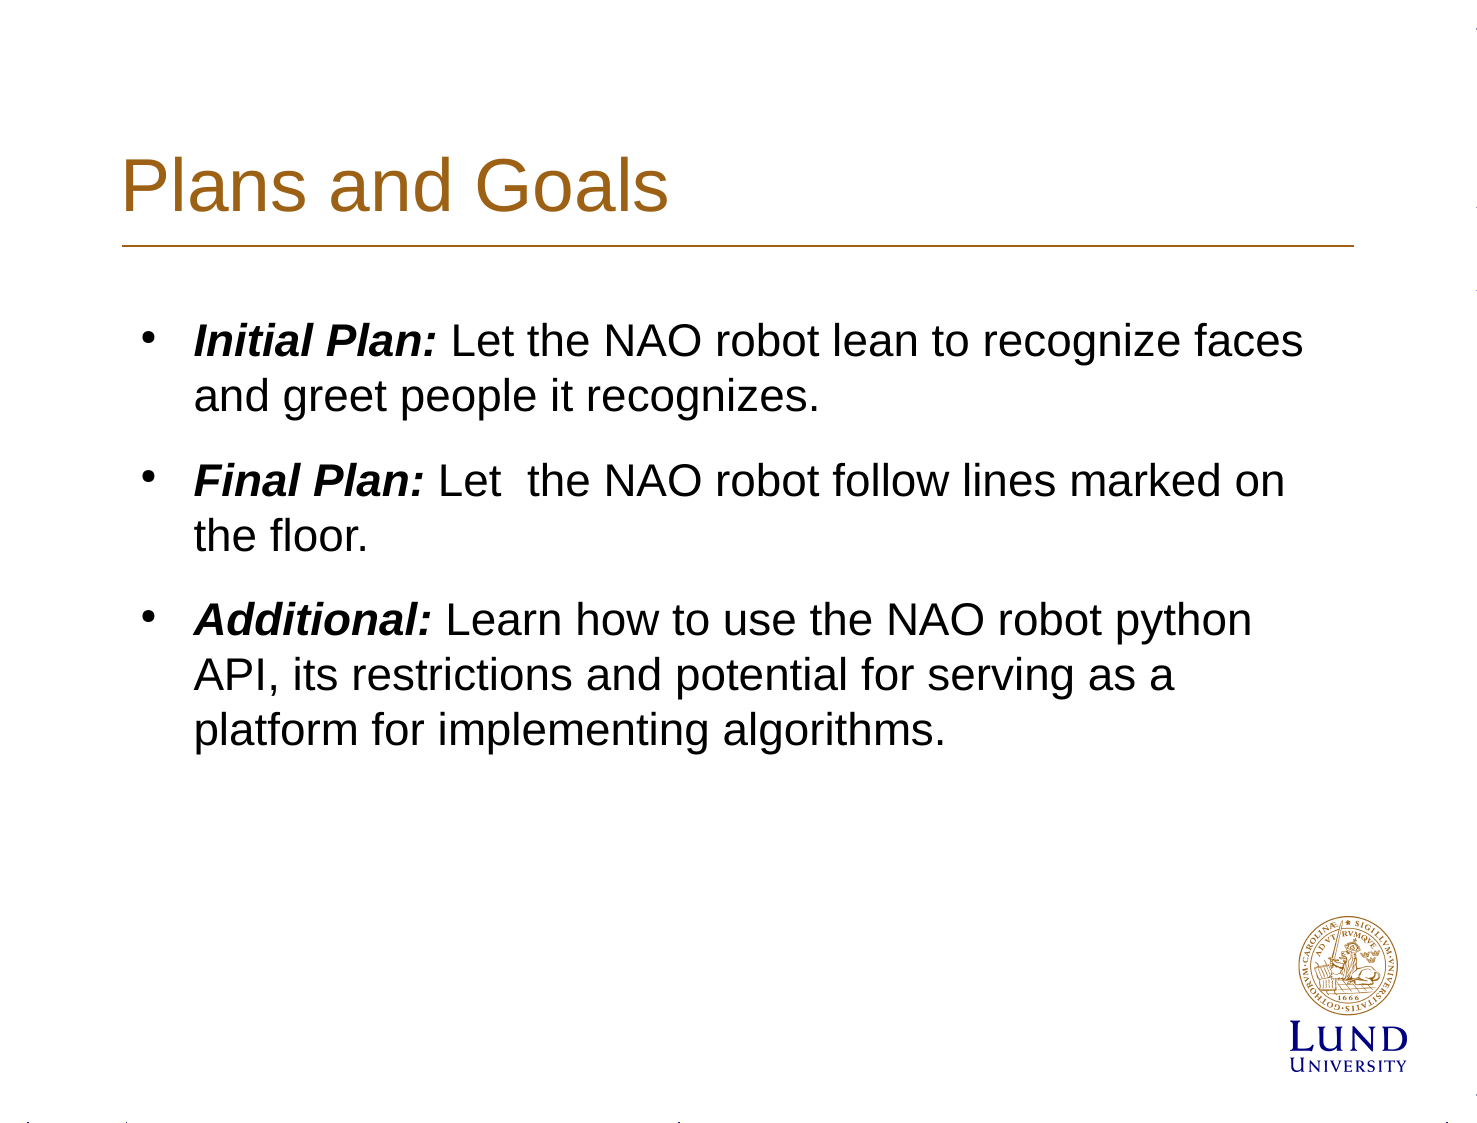

# Plans and Goals
Initial Plan: Let the NAO robot lean to recognize faces and greet people it recognizes.
Final Plan: Let the NAO robot follow lines marked on the floor.
Additional: Learn how to use the NAO robot python API, its restrictions and potential for serving as a platform for implementing algorithms.